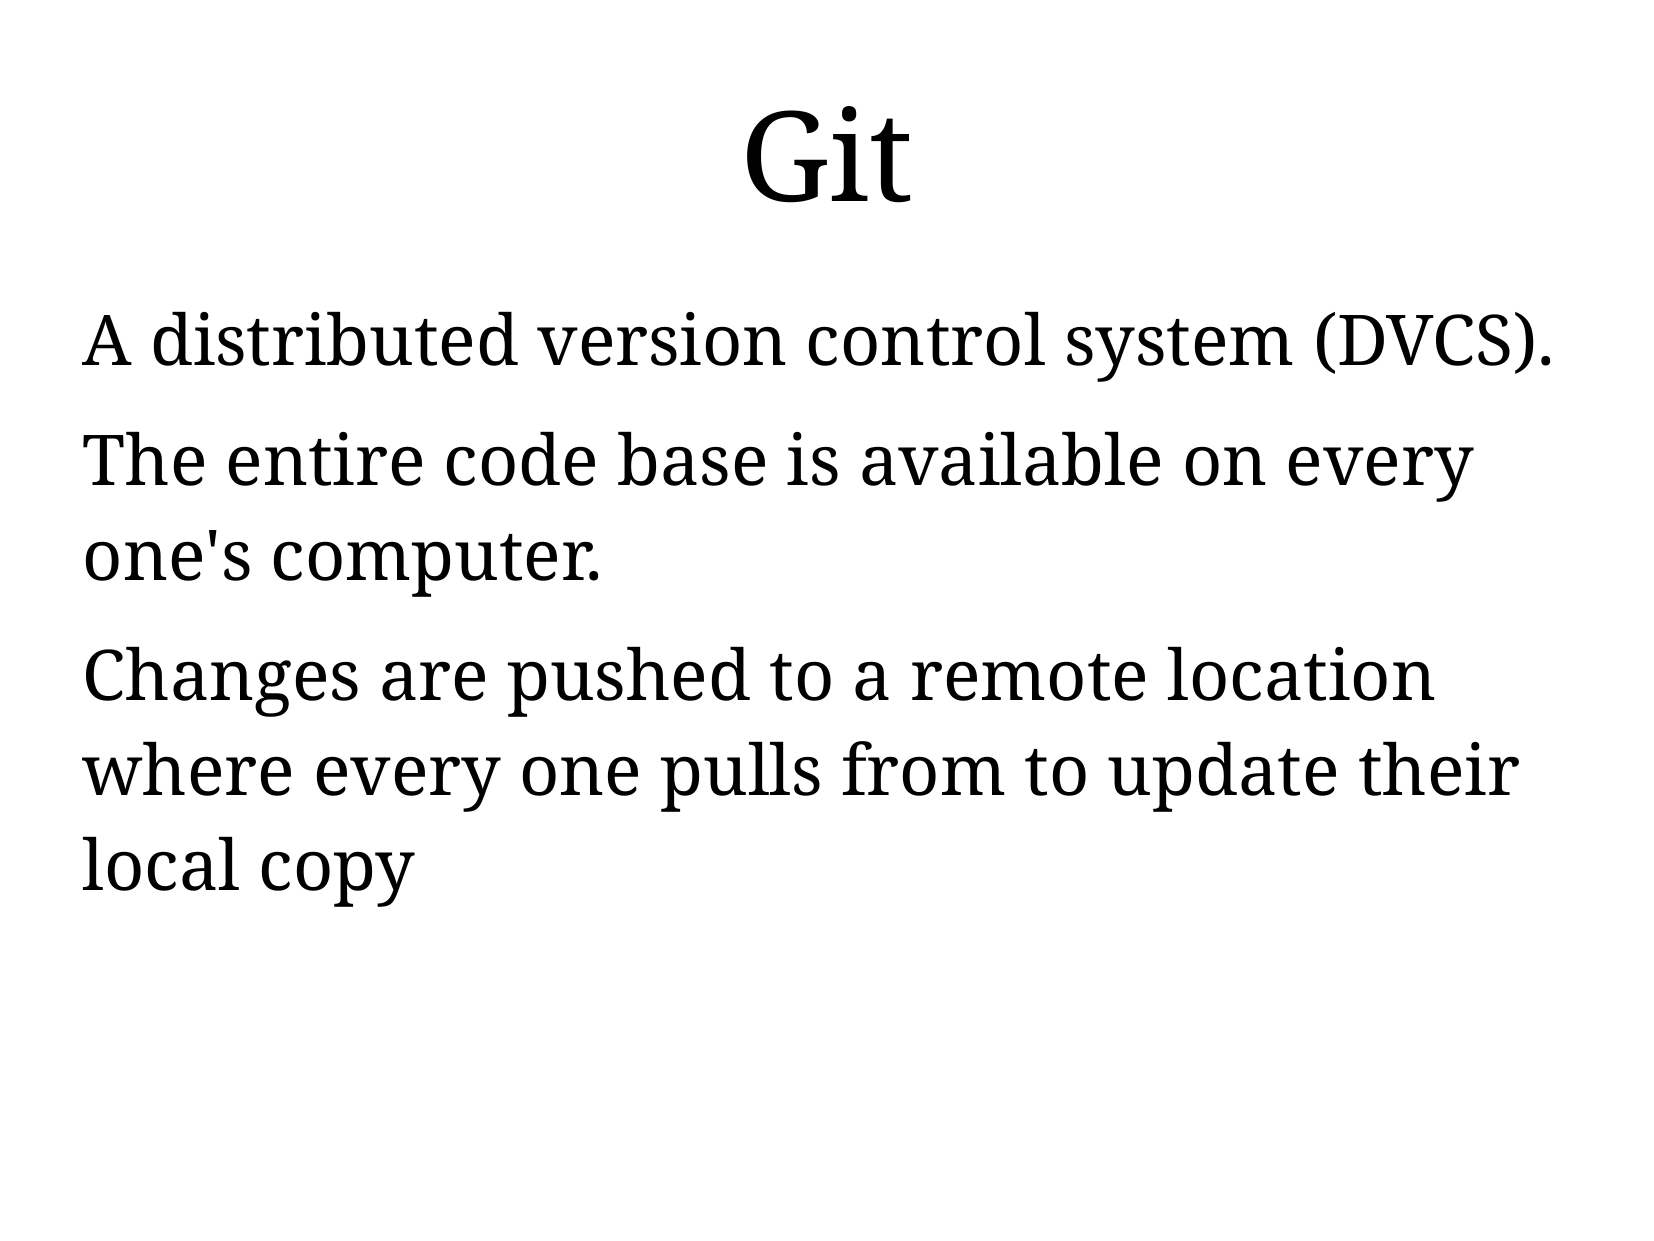

# Git
A distributed version control system (DVCS).
The entire code base is available on every one's computer.
Changes are pushed to a remote location where every one pulls from to update their local copy